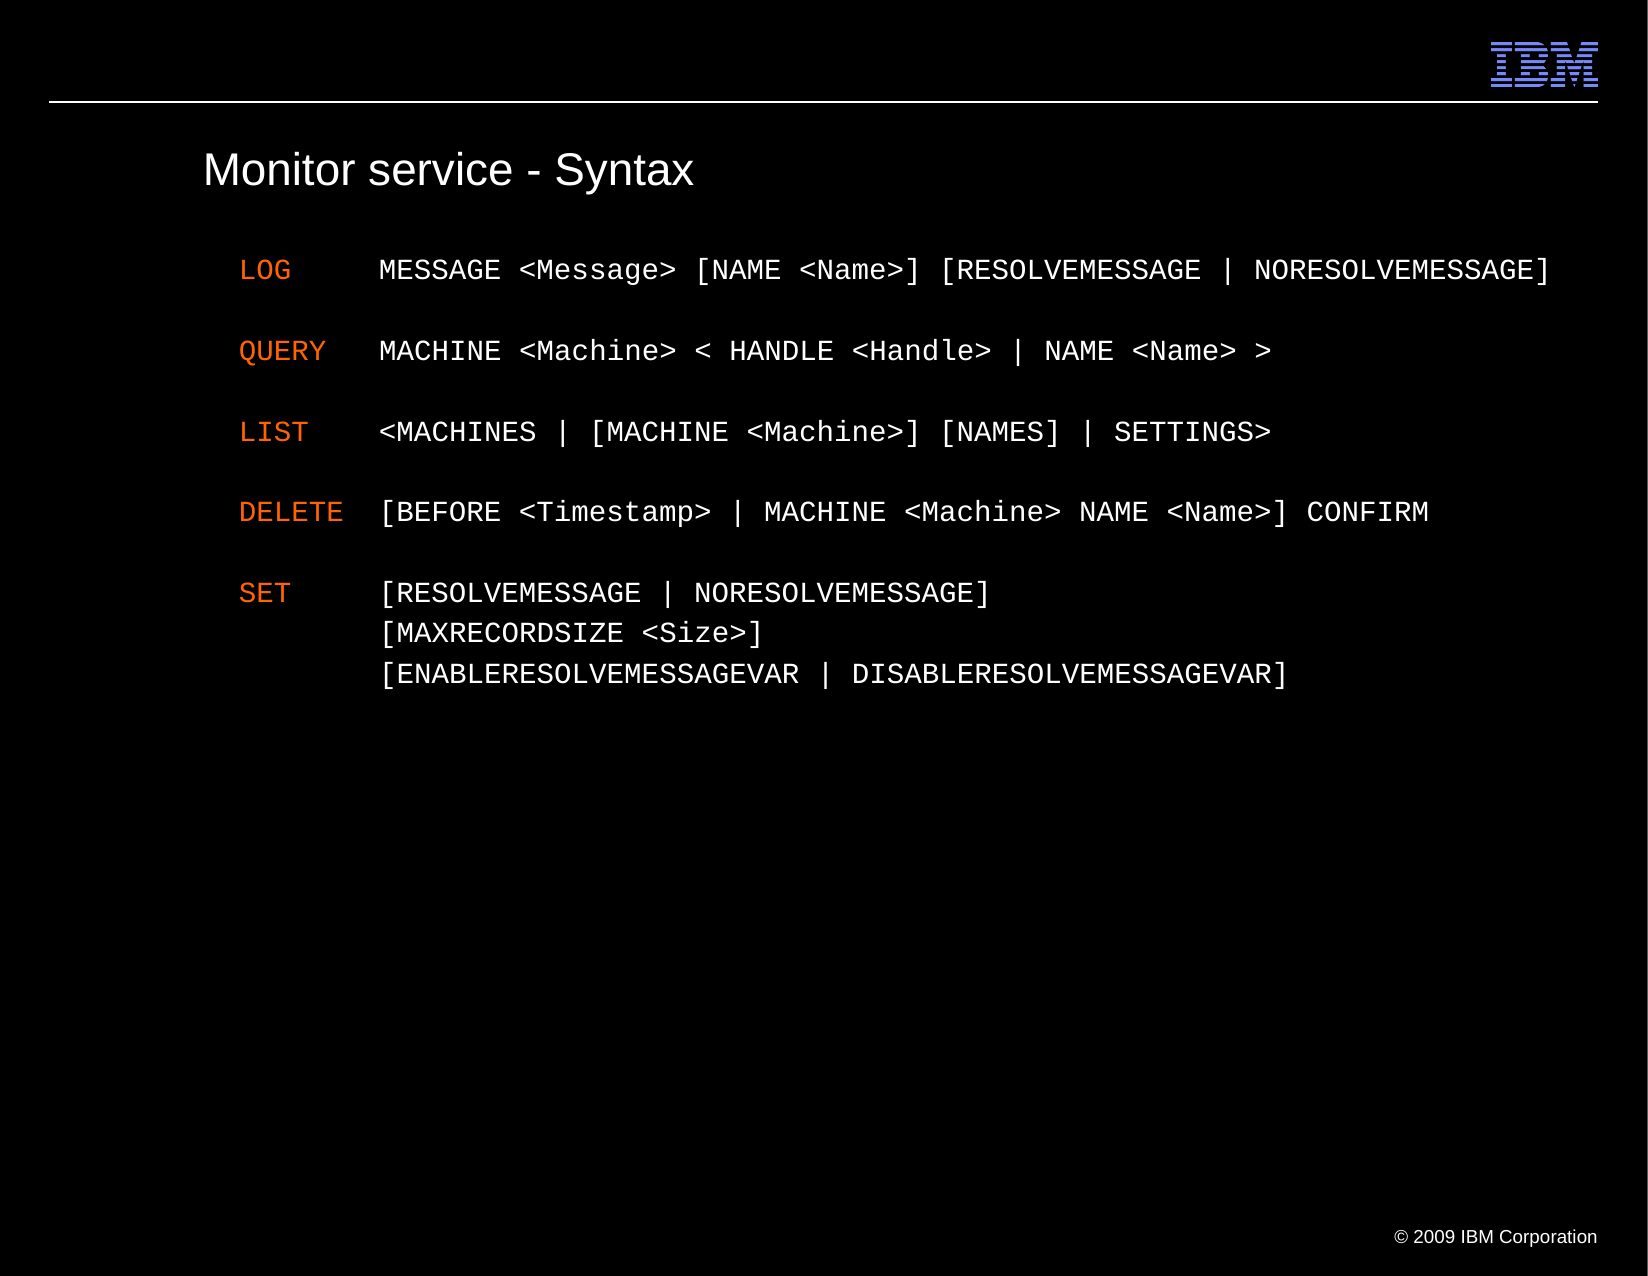

# Monitor service - Syntax
LOG MESSAGE <Message> [NAME <Name>] [RESOLVEMESSAGE | NORESOLVEMESSAGE]
QUERY MACHINE <Machine> < HANDLE <Handle> | NAME <Name> >
LIST <MACHINES | [MACHINE <Machine>] [NAMES] | SETTINGS>
DELETE [BEFORE <Timestamp> | MACHINE <Machine> NAME <Name>] CONFIRM
SET [RESOLVEMESSAGE | NORESOLVEMESSAGE]
 [MAXRECORDSIZE <Size>]
 [ENABLERESOLVEMESSAGEVAR | DISABLERESOLVEMESSAGEVAR]